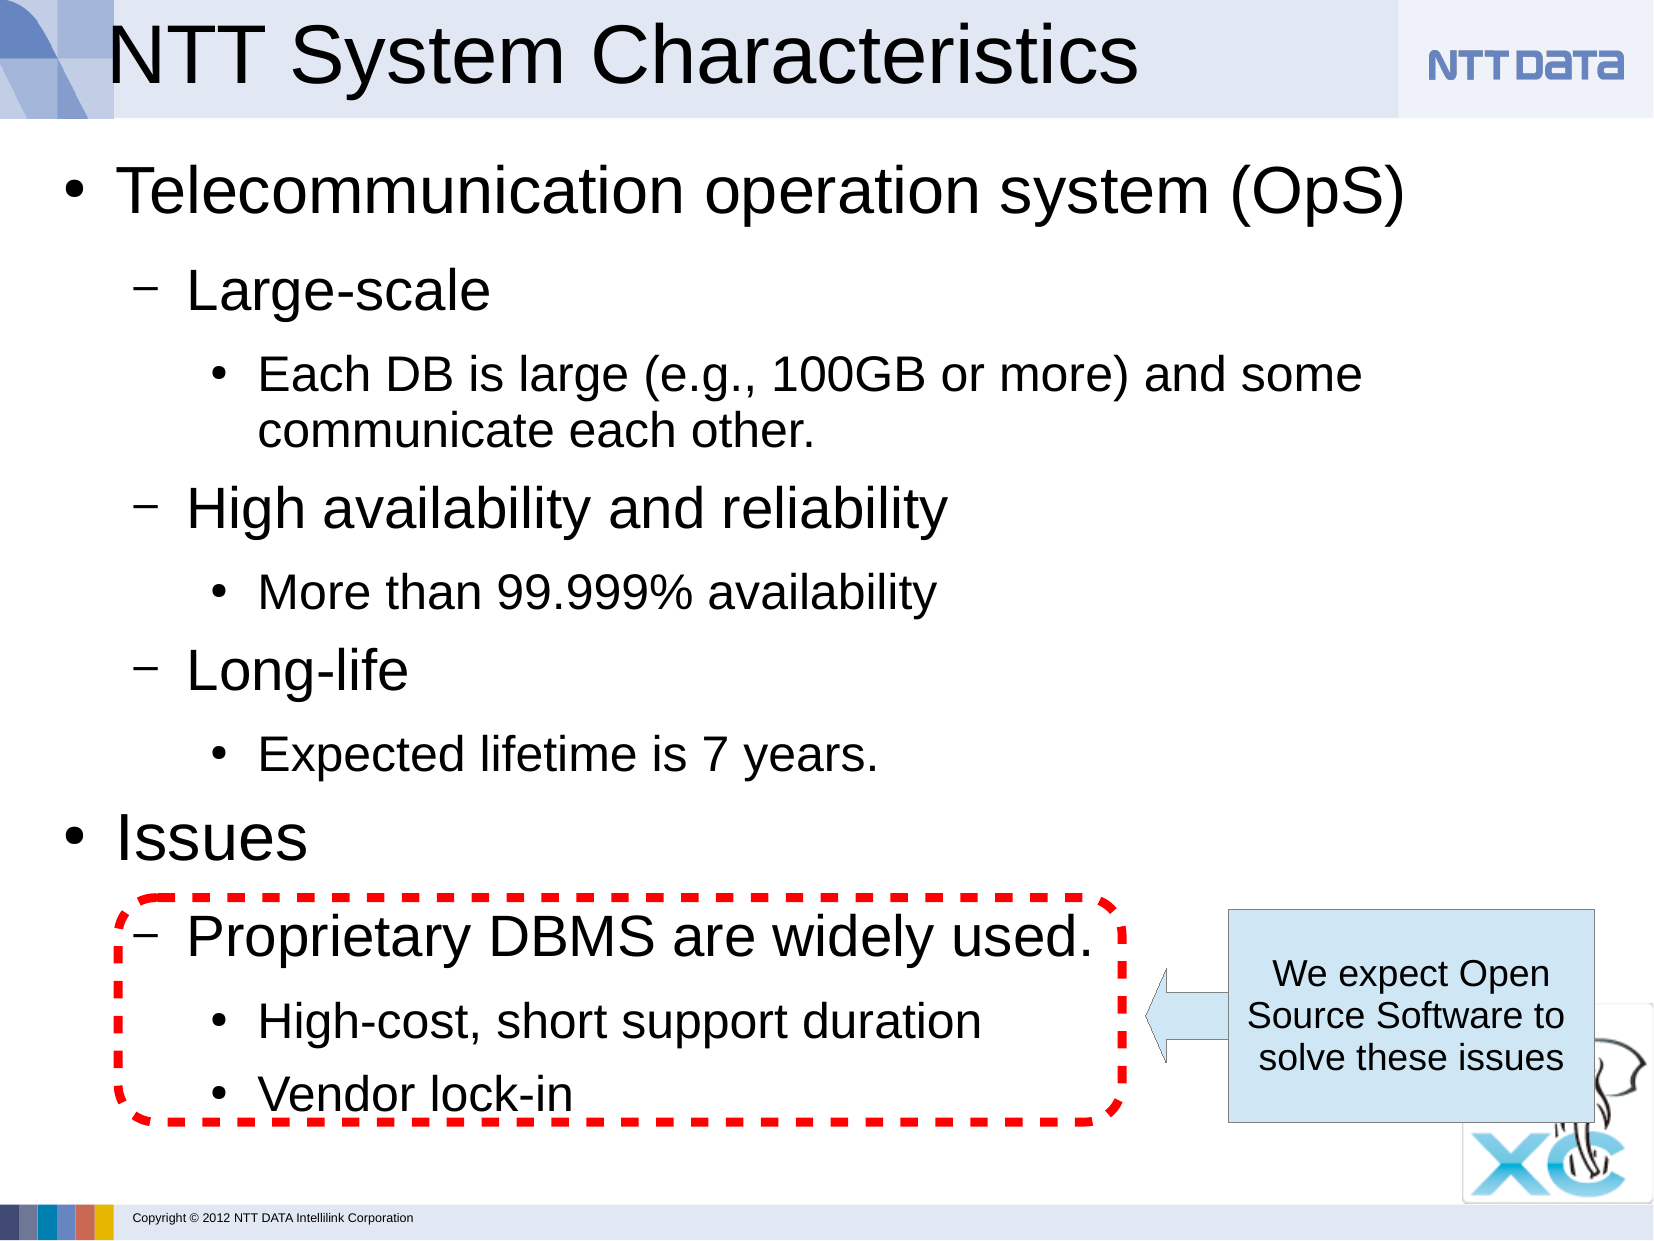

# NTT System Characteristics
Telecommunication operation system (OpS)
Large-scale
Each DB is large (e.g., 100GB or more) and some communicate each other.
High availability and reliability
More than 99.999% availability
Long-life
Expected lifetime is 7 years.
Issues
Proprietary DBMS are widely used.
High-cost, short support duration
Vendor lock-in
We expect Open
Source Software to
solve these issues